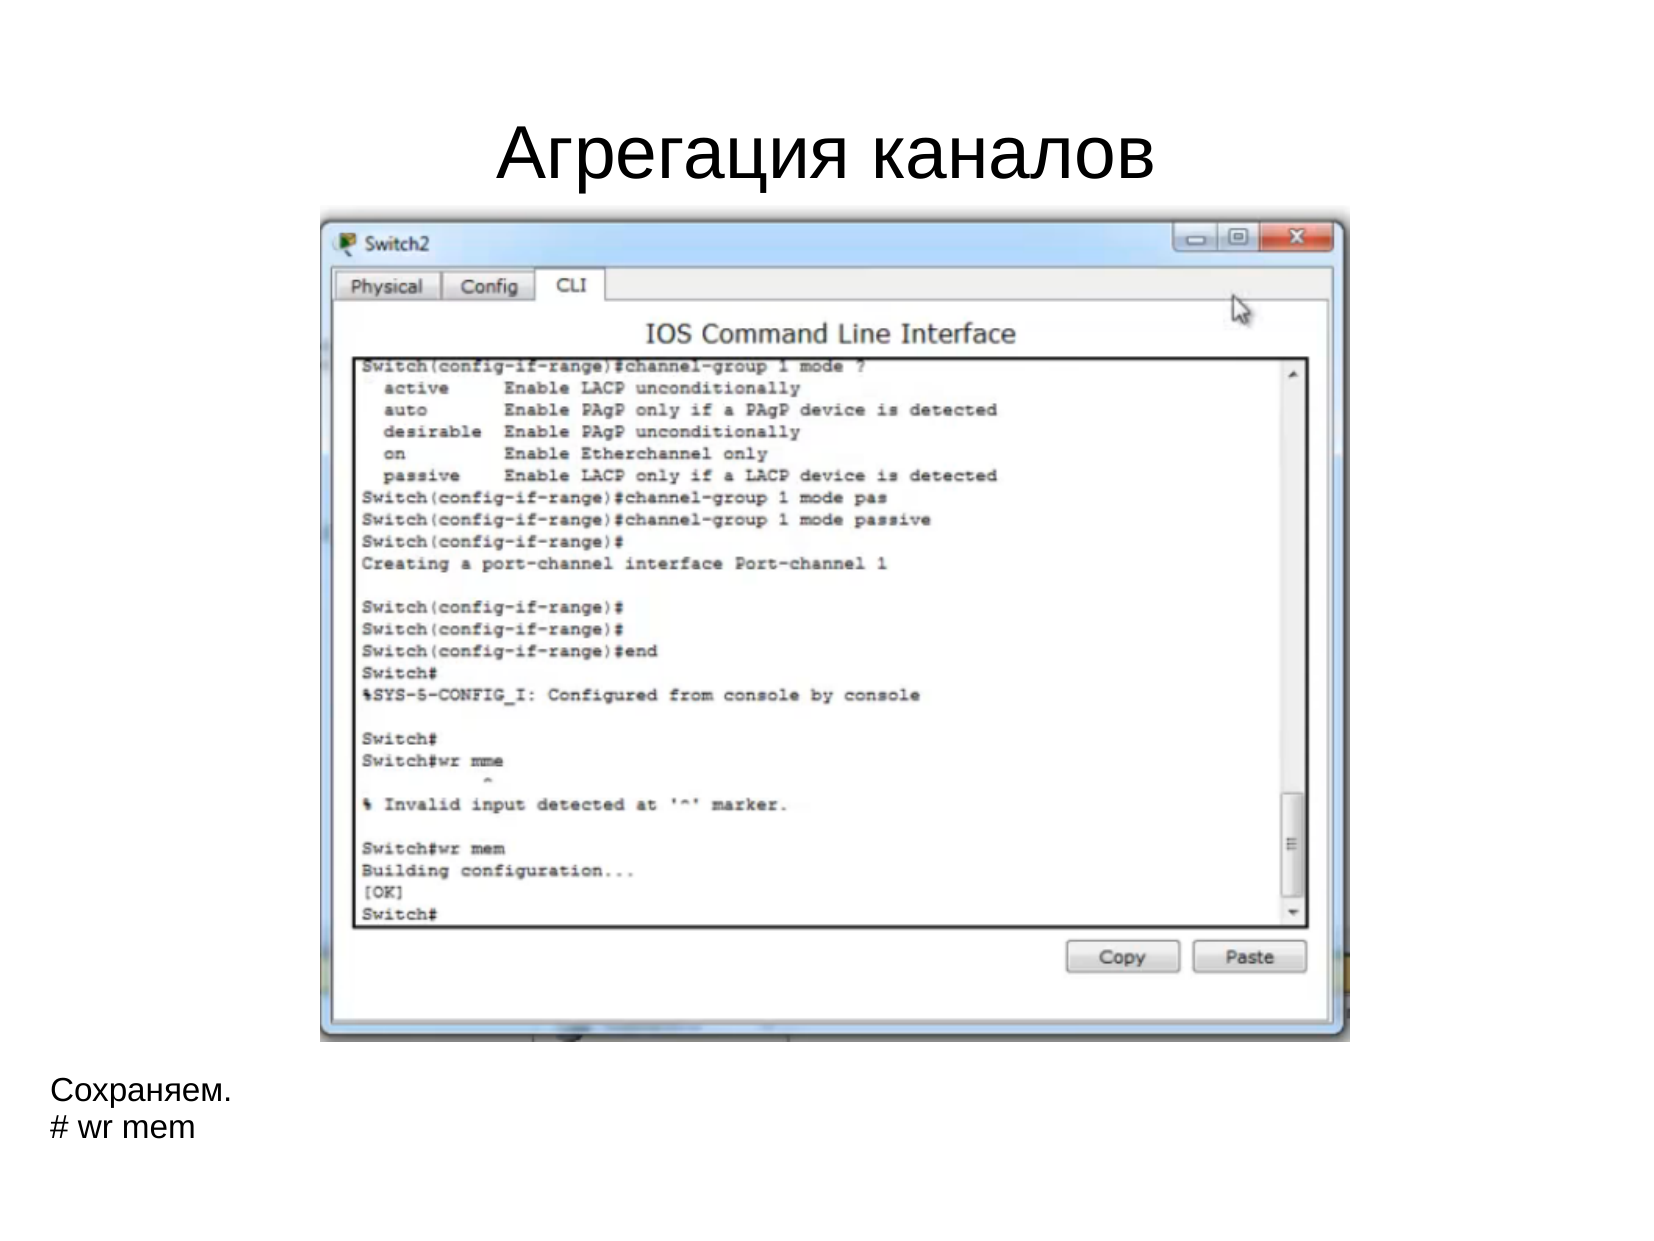

# Агрегация каналов
Сохраняем.
# wr mem